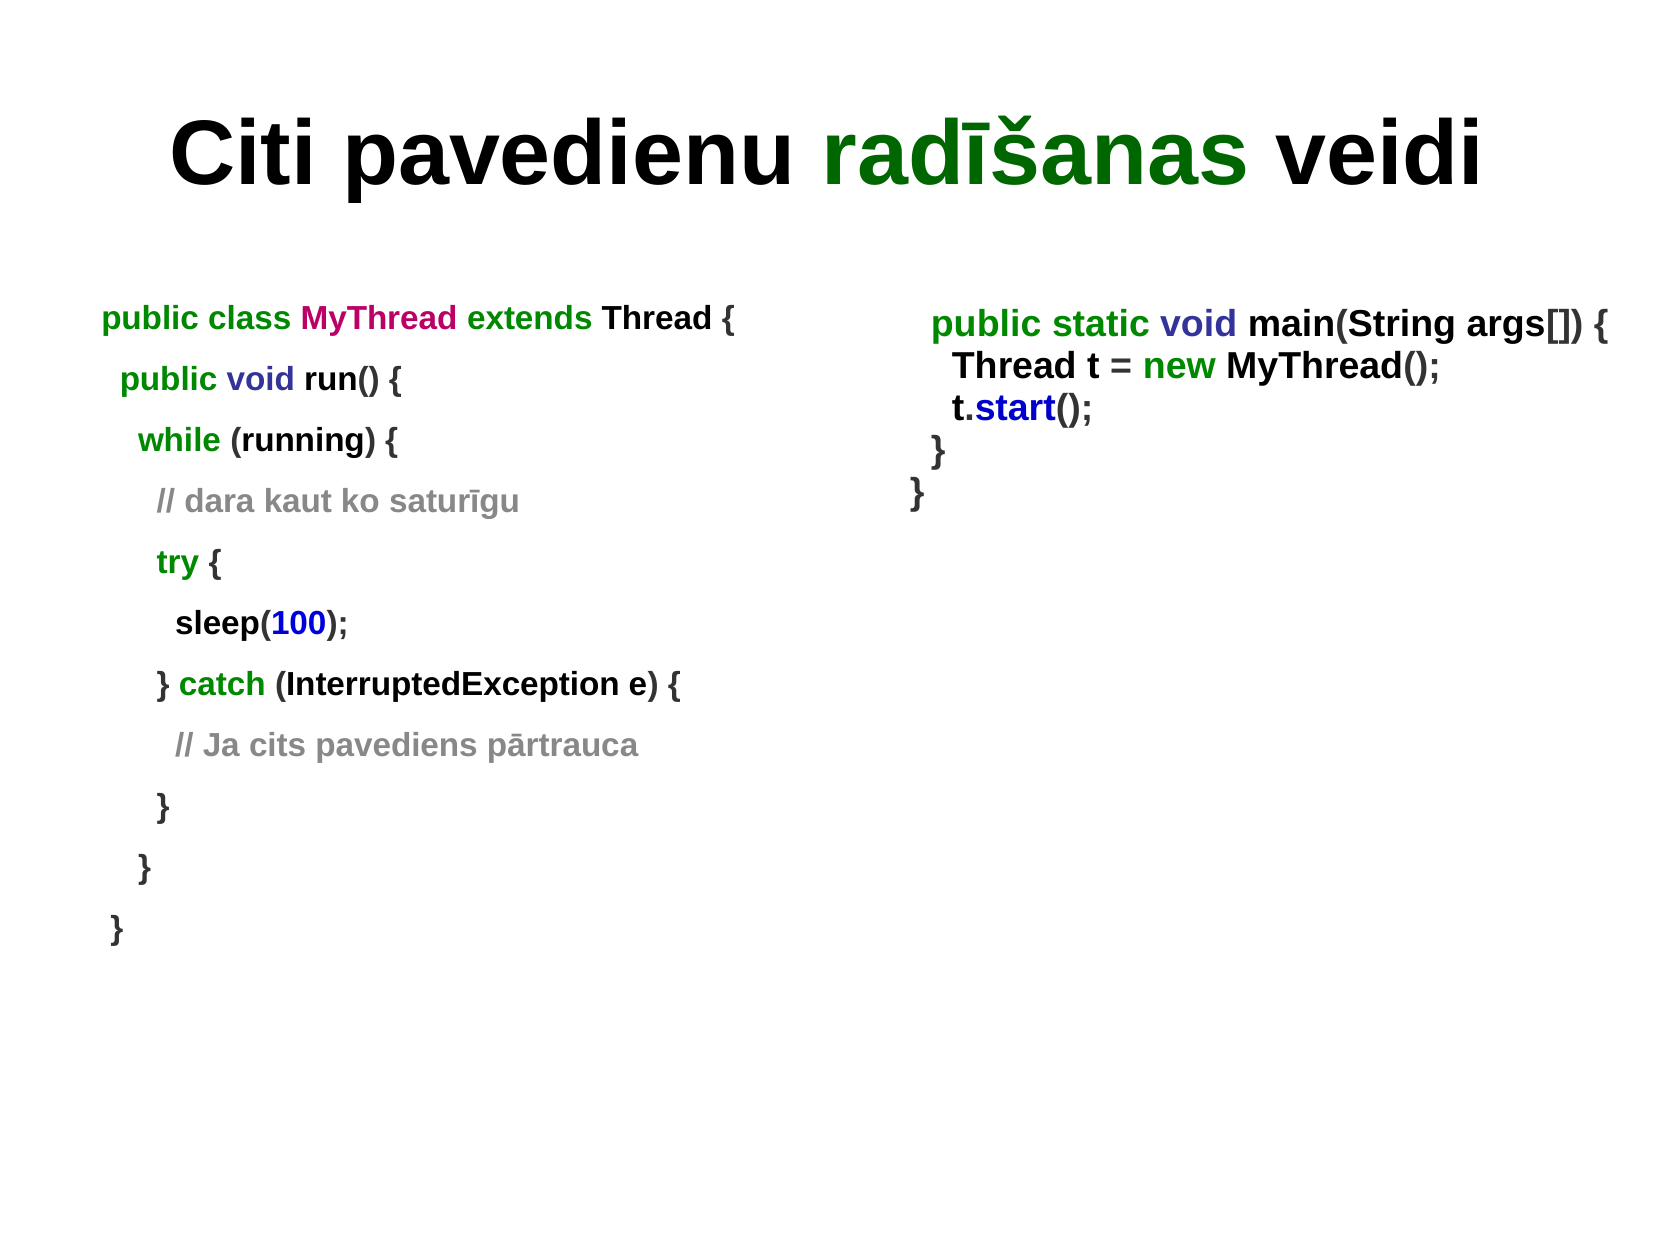

# Citi pavedienu radīšanas veidi
 public class MyThread extends Thread {
 public void run() {
 while (running) {
 // dara kaut ko saturīgu
 try {
 sleep(100);
 } catch (InterruptedException e) {
 // Ja cits pavediens pārtrauca
 }
 }
 }
 public static void main(String args[]) {
 Thread t = new MyThread();
 t.start();
 }
 }